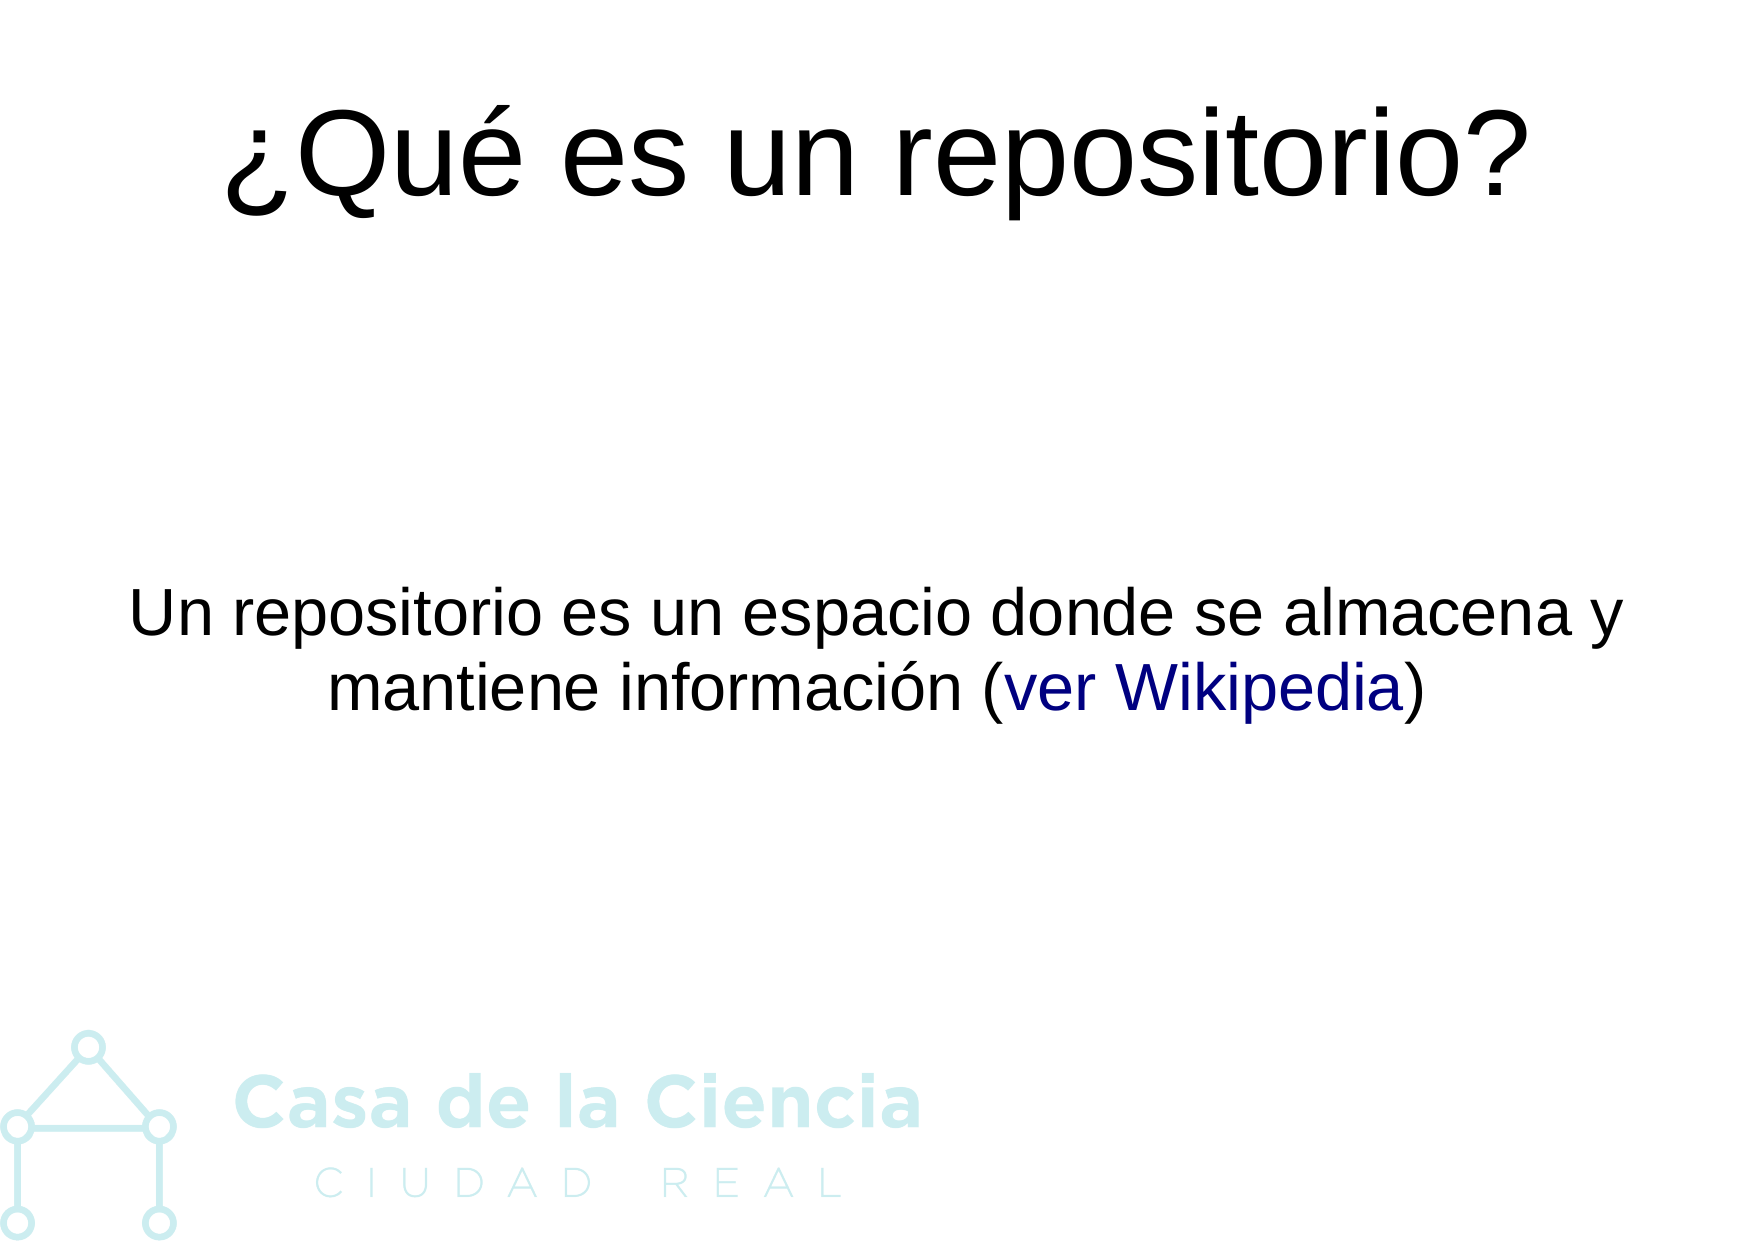

# ¿Qué es un repositorio?
Un repositorio es un espacio donde se almacena y mantiene información (ver Wikipedia)